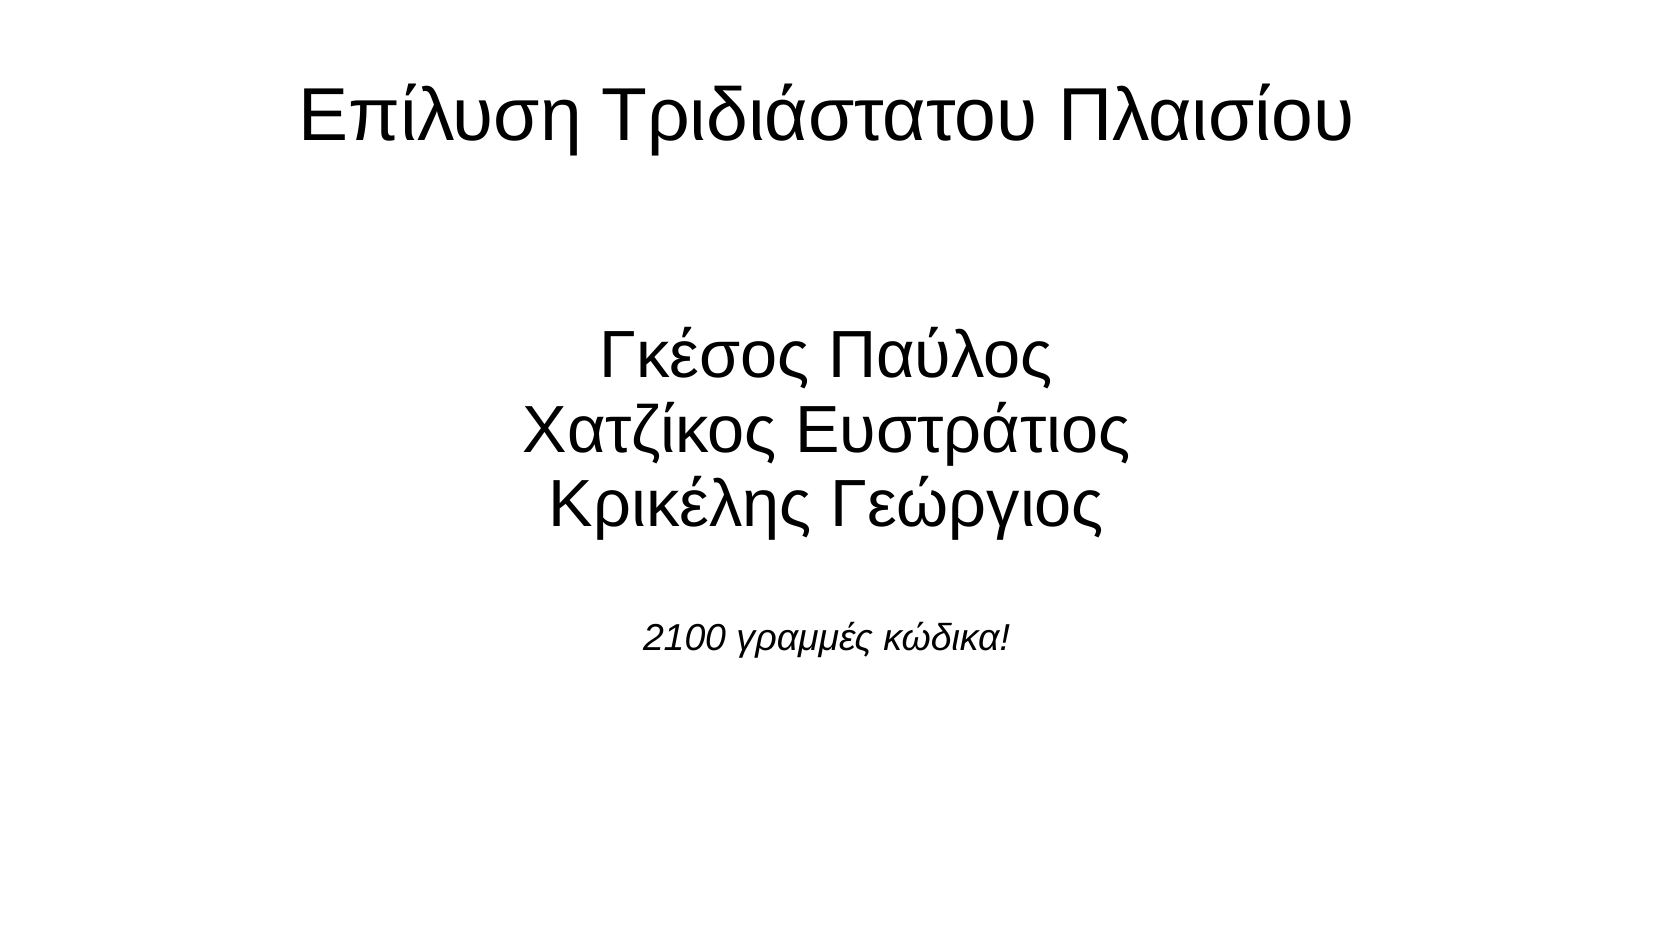

# Επίλυση Τριδιάστατου Πλαισίου
Γκέσος Παύλος
Χατζίκος Ευστράτιος
Κρικέλης Γεώργιος
2100 γραμμές κώδικα!